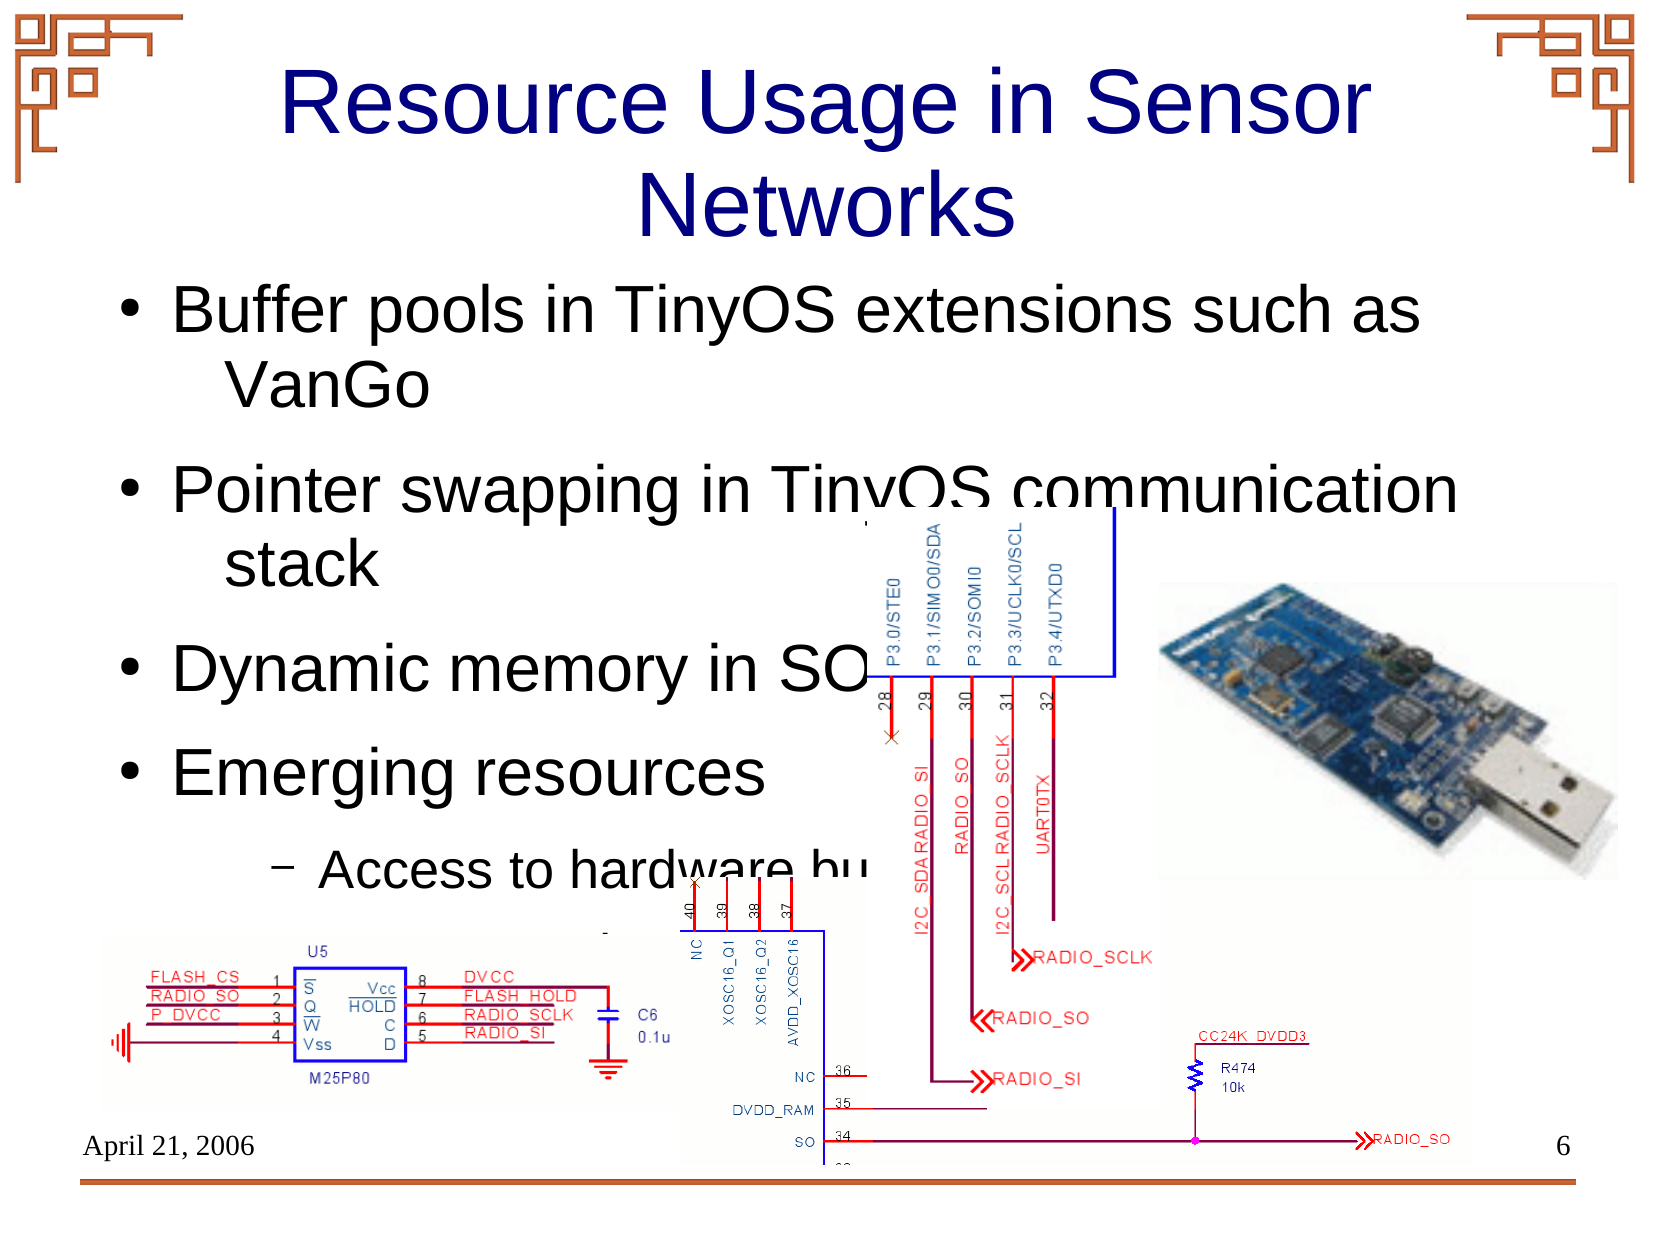

# Resource Usage in Sensor Networks
Buffer pools in TinyOS extensions such as VanGo
Pointer swapping in TinyOS communication stack
Dynamic memory in SOS
Emerging resources
Access to hardware buses
Access to physical sensors
April 21, 2006
CENS Seminar Series
6